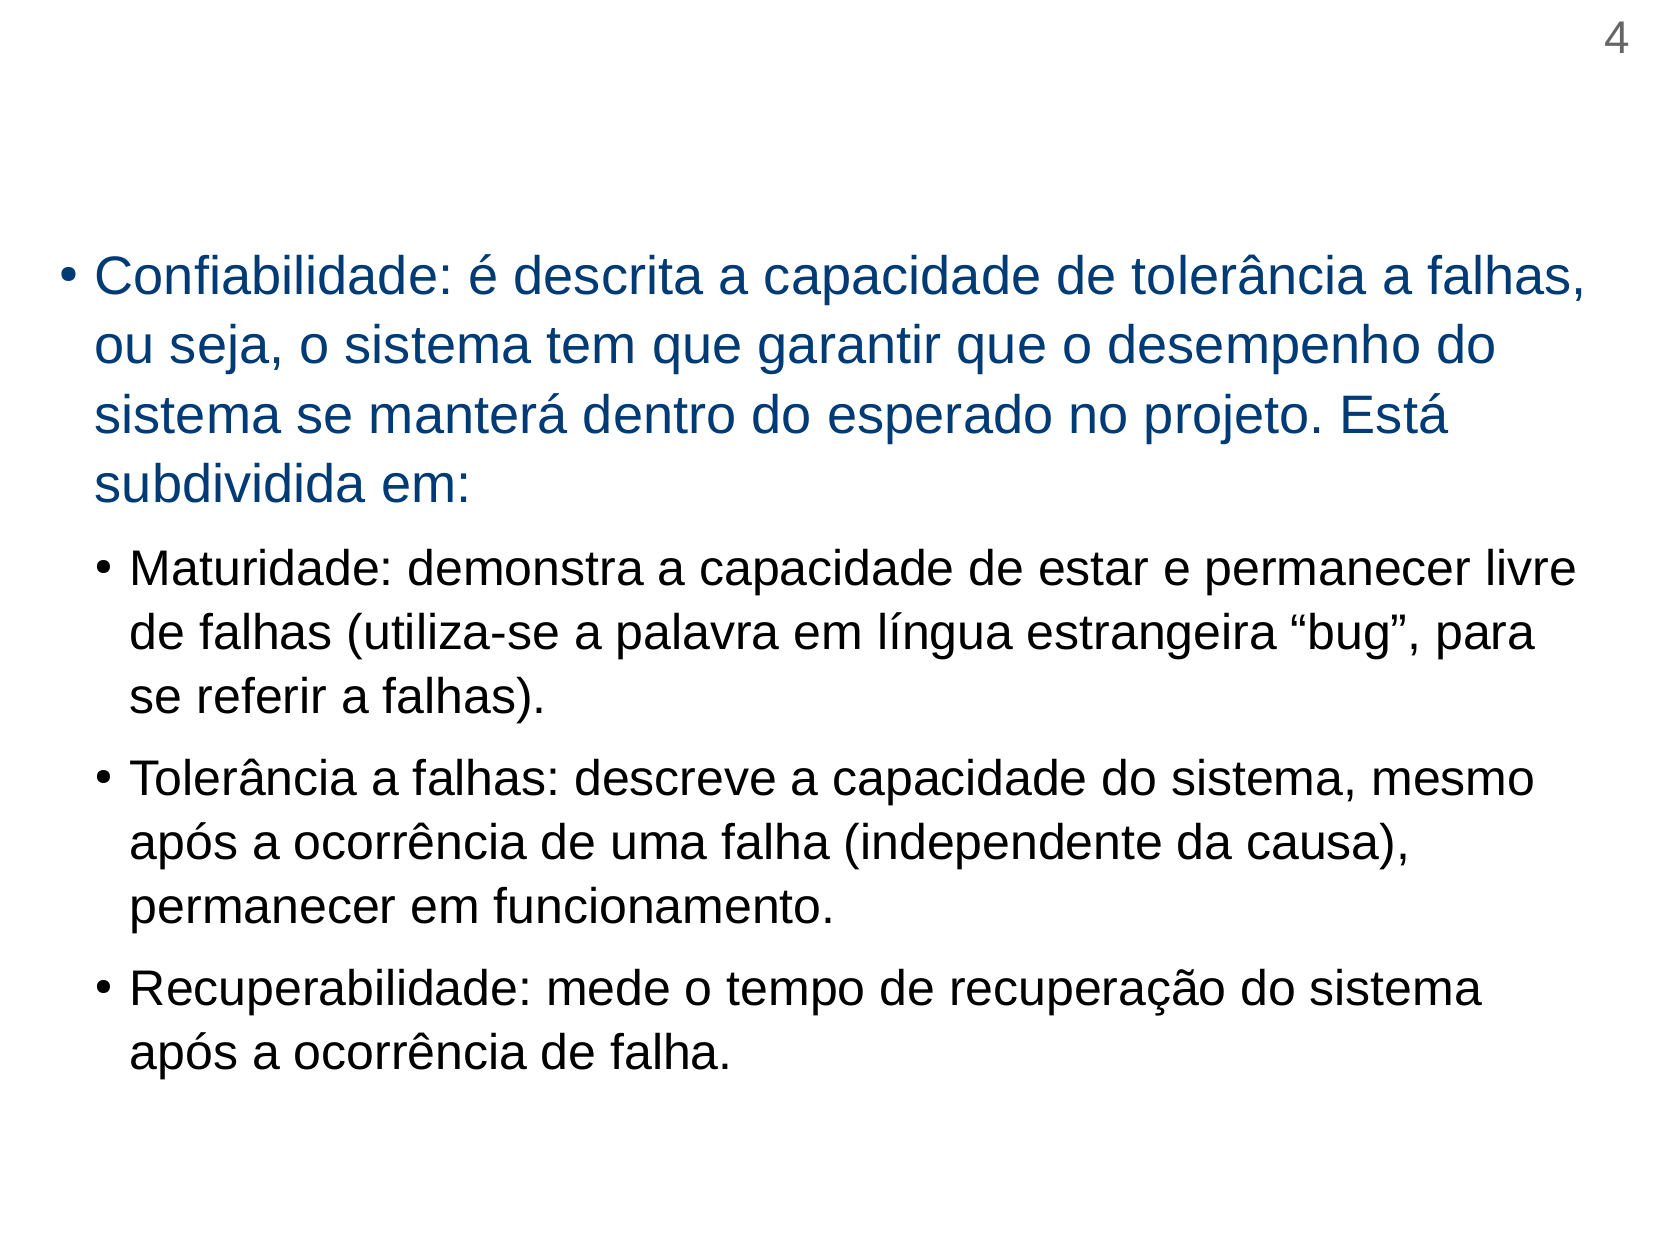

4
#
Confiabilidade: é descrita a capacidade de tolerância a falhas, ou seja, o sistema tem que garantir que o desempenho do sistema se manterá dentro do esperado no projeto. Está subdividida em:
Maturidade: demonstra a capacidade de estar e permanecer livre de falhas (utiliza-se a palavra em língua estrangeira “bug”, para se referir a falhas).
Tolerância a falhas: descreve a capacidade do sistema, mesmo após a ocorrência de uma falha (independente da causa), permanecer em funcionamento.
Recuperabilidade: mede o tempo de recuperação do sistema após a ocorrência de falha.